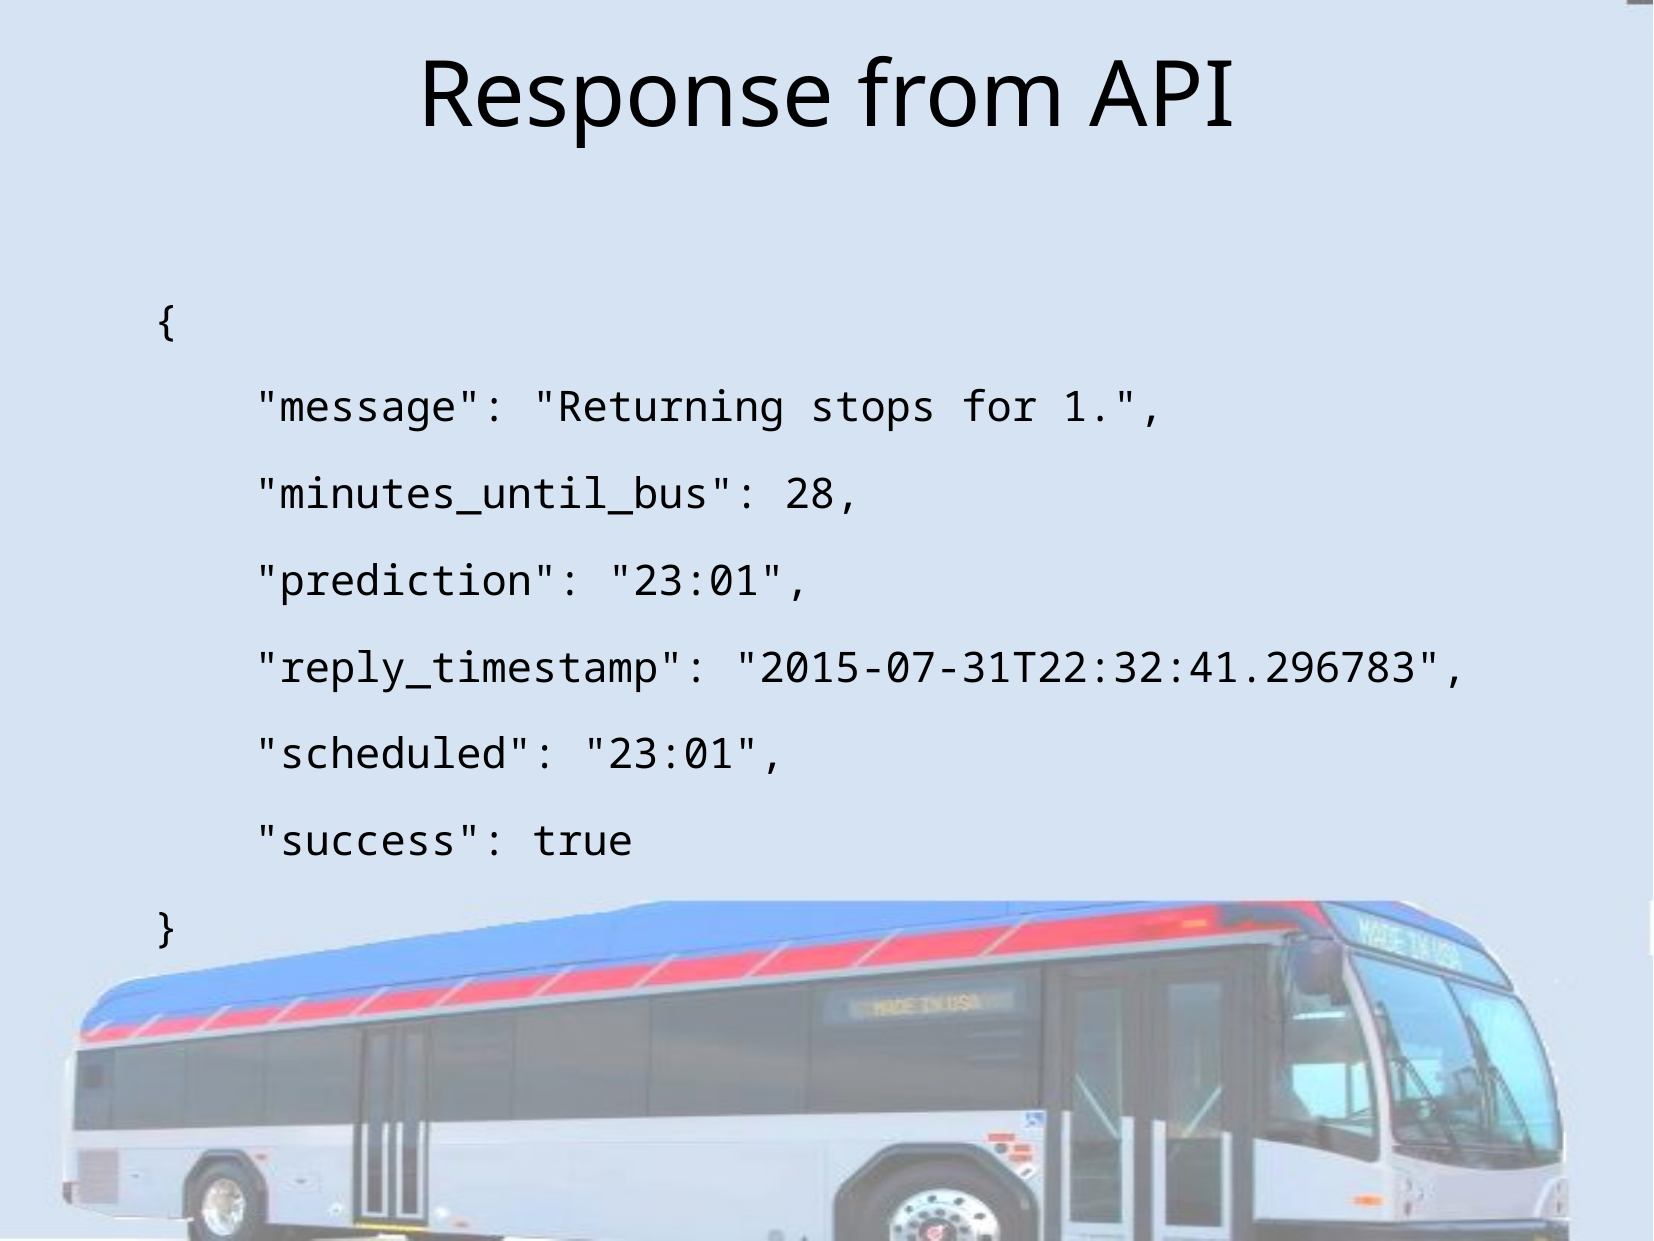

# Response from API
{
 "message": "Returning stops for 1.",
 "minutes_until_bus": 28,
 "prediction": "23:01",
 "reply_timestamp": "2015-07-31T22:32:41.296783",
 "scheduled": "23:01",
 "success": true
}